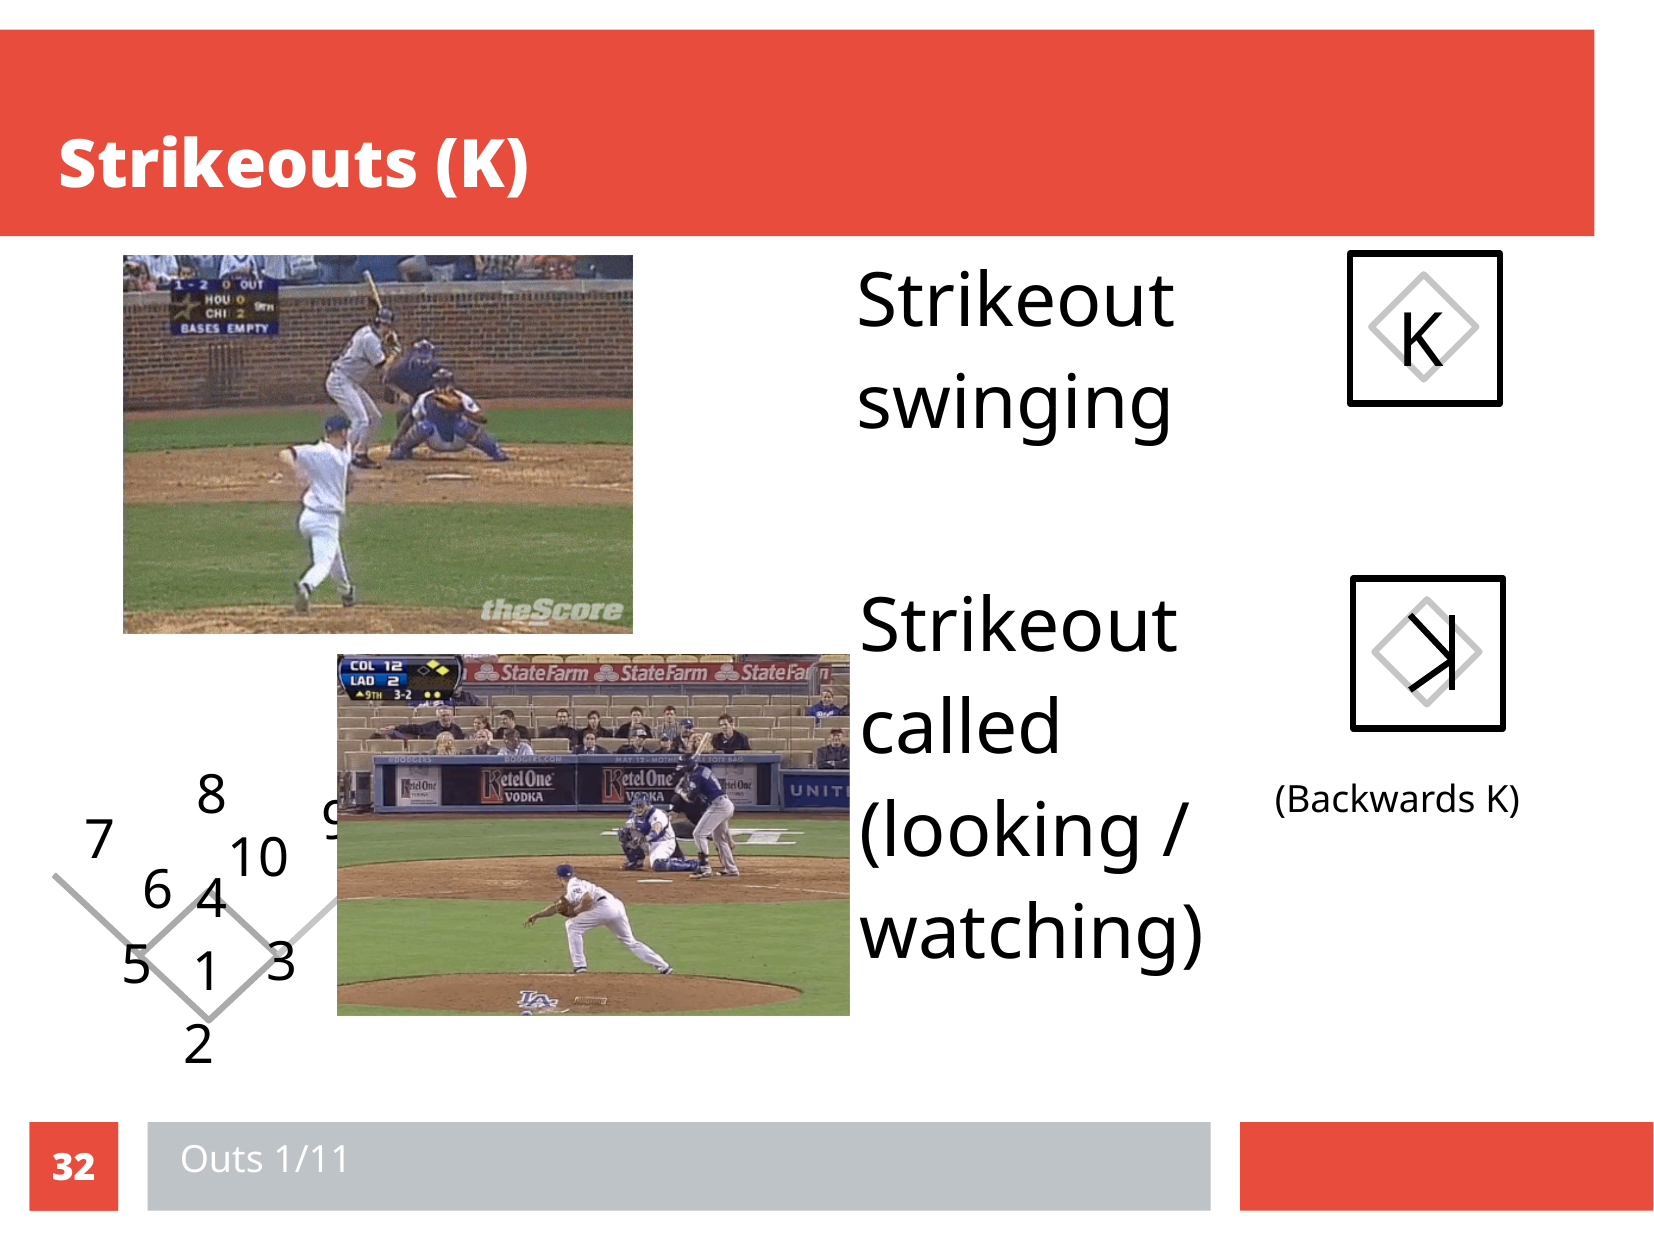

# Strikeouts (K)
Strikeout swinging
K
Strikeout called
(looking / watching)
8
(Backwards K)
9
7
10
6
4
3
5
1
2
32
Outs 1/11